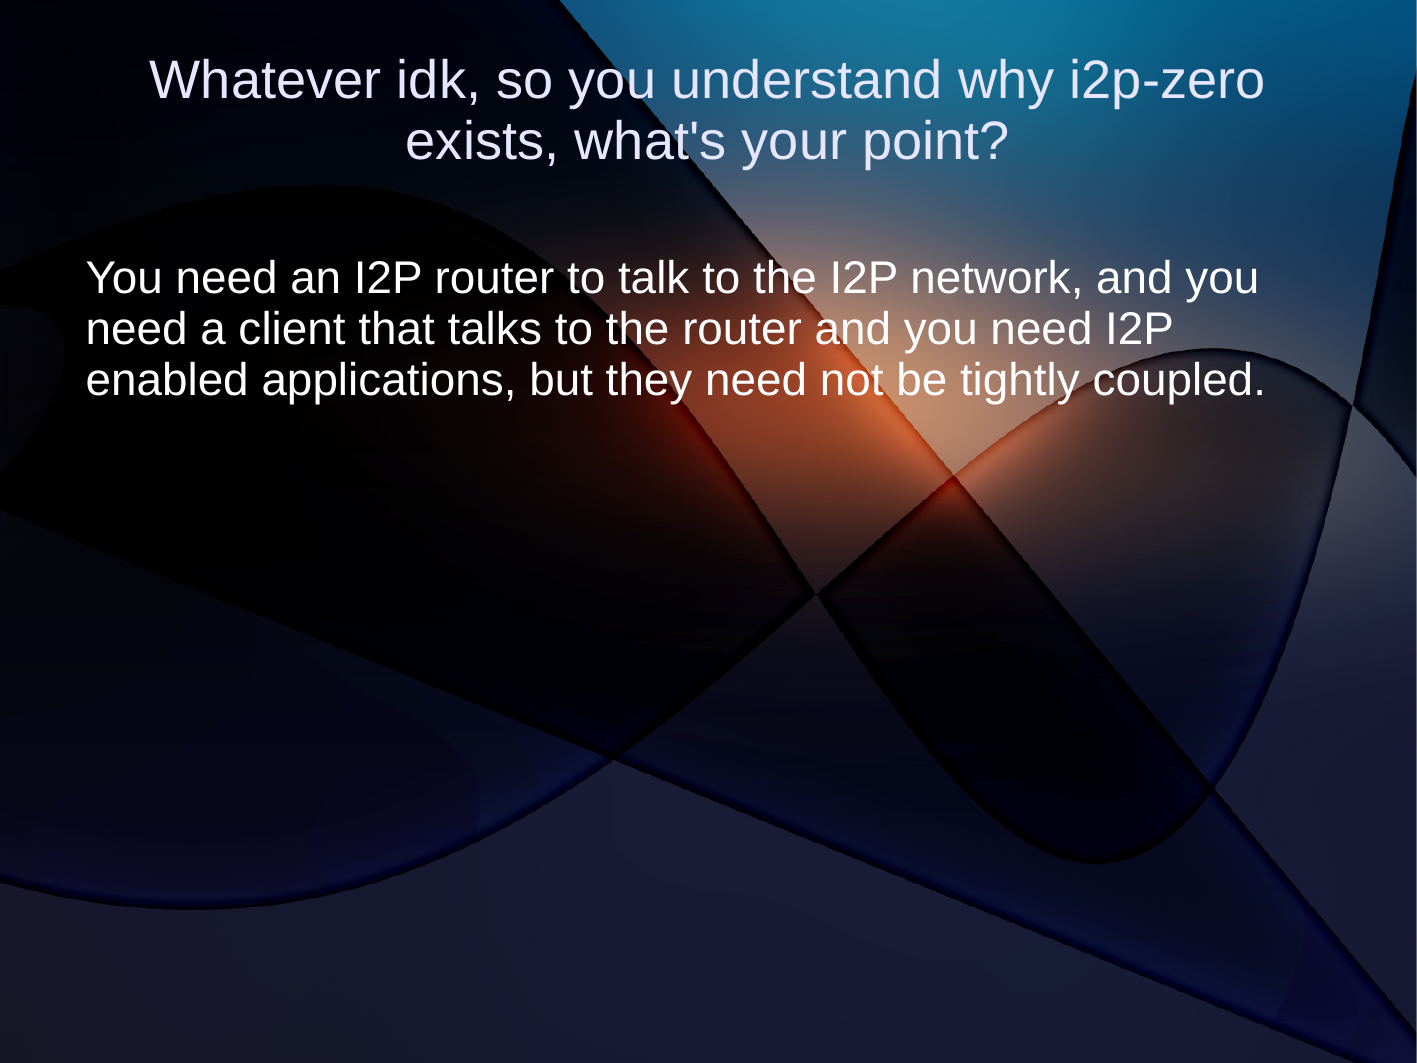

Whatever idk, so you understand why i2p-zero exists, what's your point?
You need an I2P router to talk to the I2P network, and you need a client that talks to the router and you need I2P enabled applications, but they need not be tightly coupled.